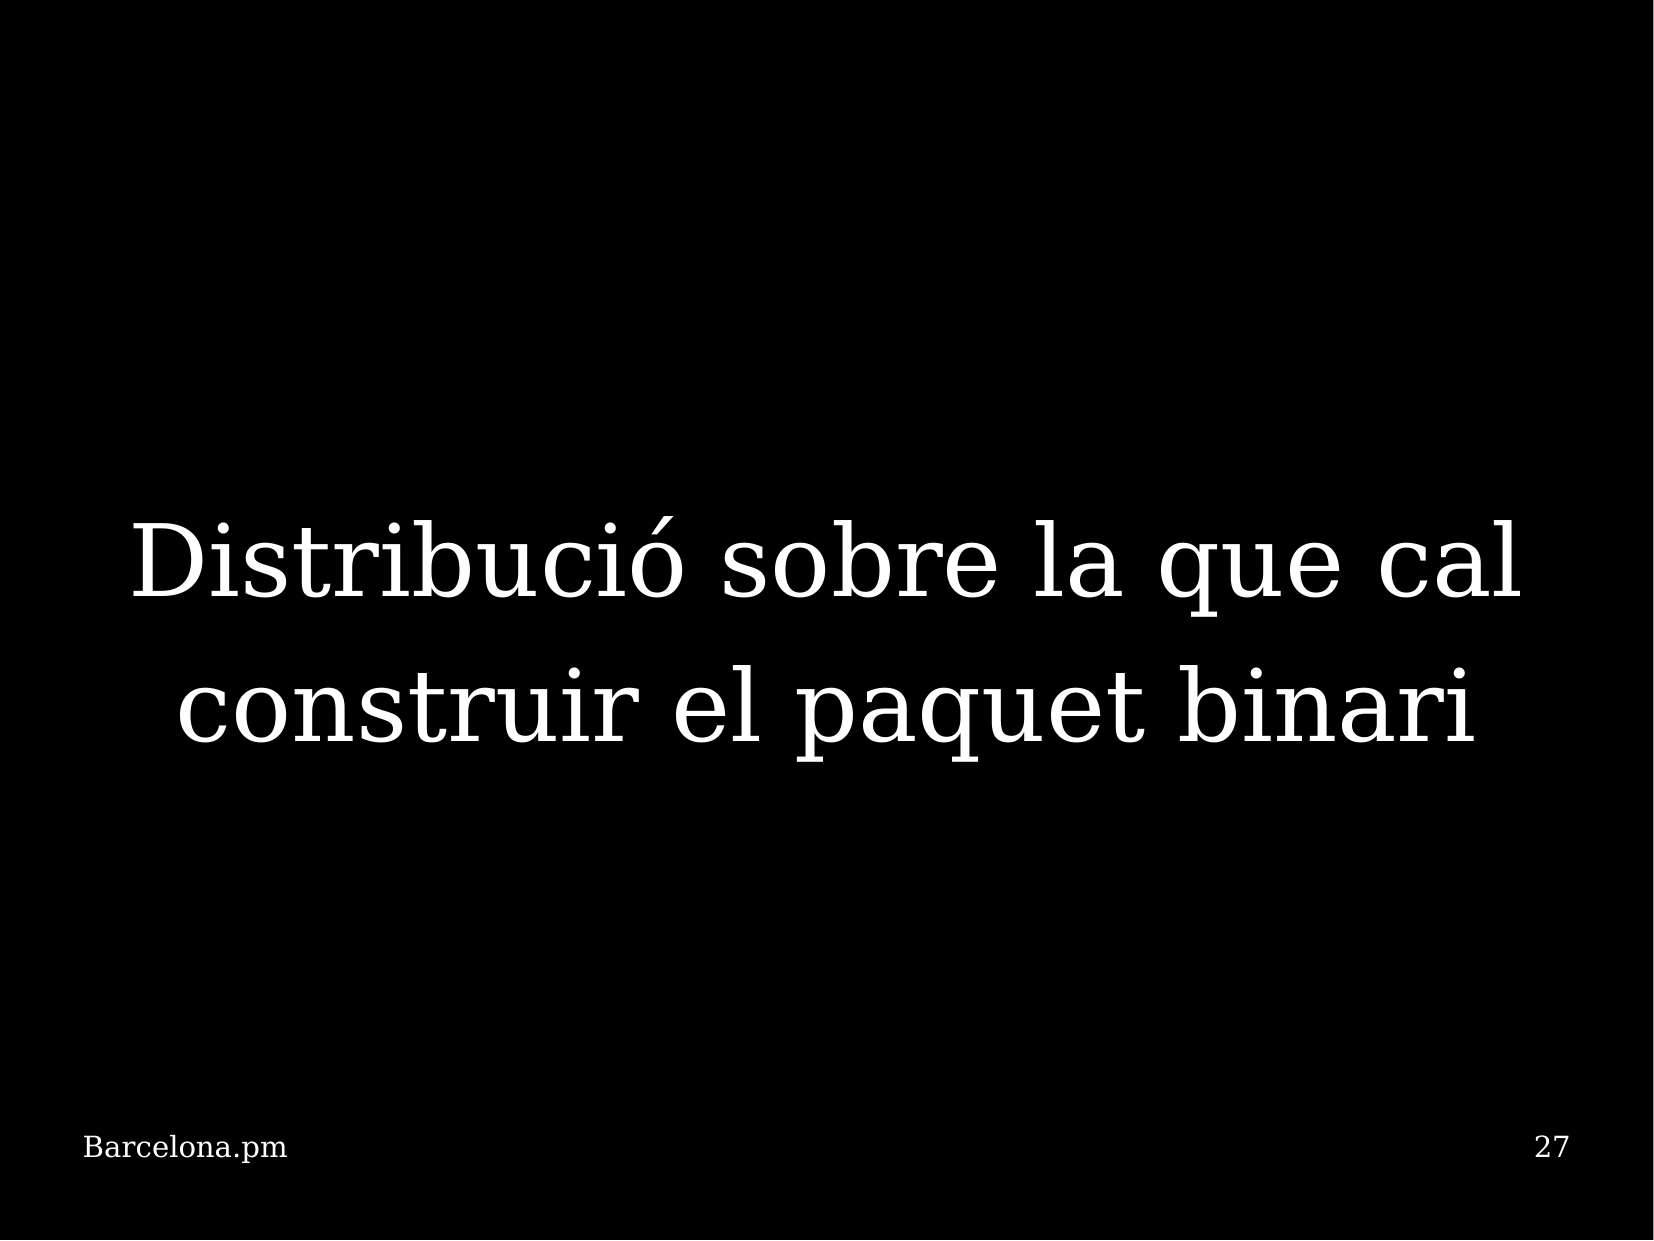

# Distribució sobre la que cal construir el paquet binari
Barcelona.pm
27